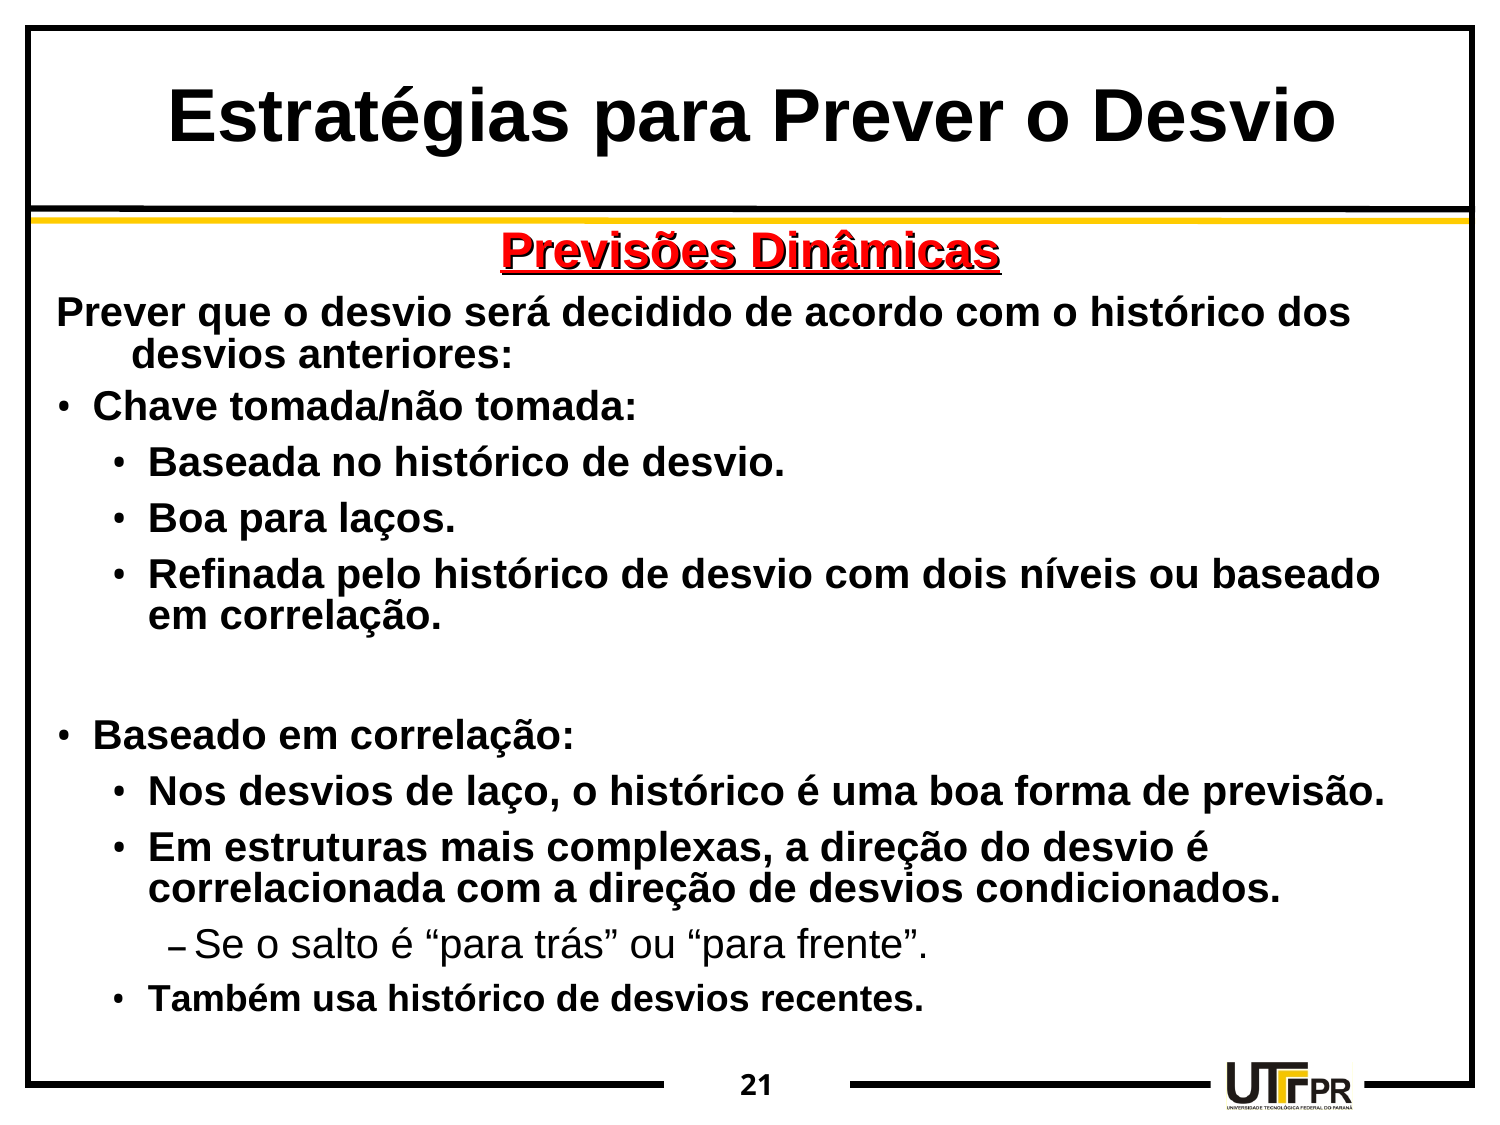

# Estratégias para Prever o Desvio
Previsões Dinâmicas
Prever que o desvio será decidido de acordo com o histórico dos desvios anteriores:
Chave tomada/não tomada:
Baseada no histórico de desvio.
Boa para laços.
Refinada pelo histórico de desvio com dois níveis ou baseado em correlação.
Baseado em correlação:
Nos desvios de laço, o histórico é uma boa forma de previsão.
Em estruturas mais complexas, a direção do desvio é correlacionada com a direção de desvios condicionados.
Se o salto é “para trás” ou “para frente”.
Também usa histórico de desvios recentes.